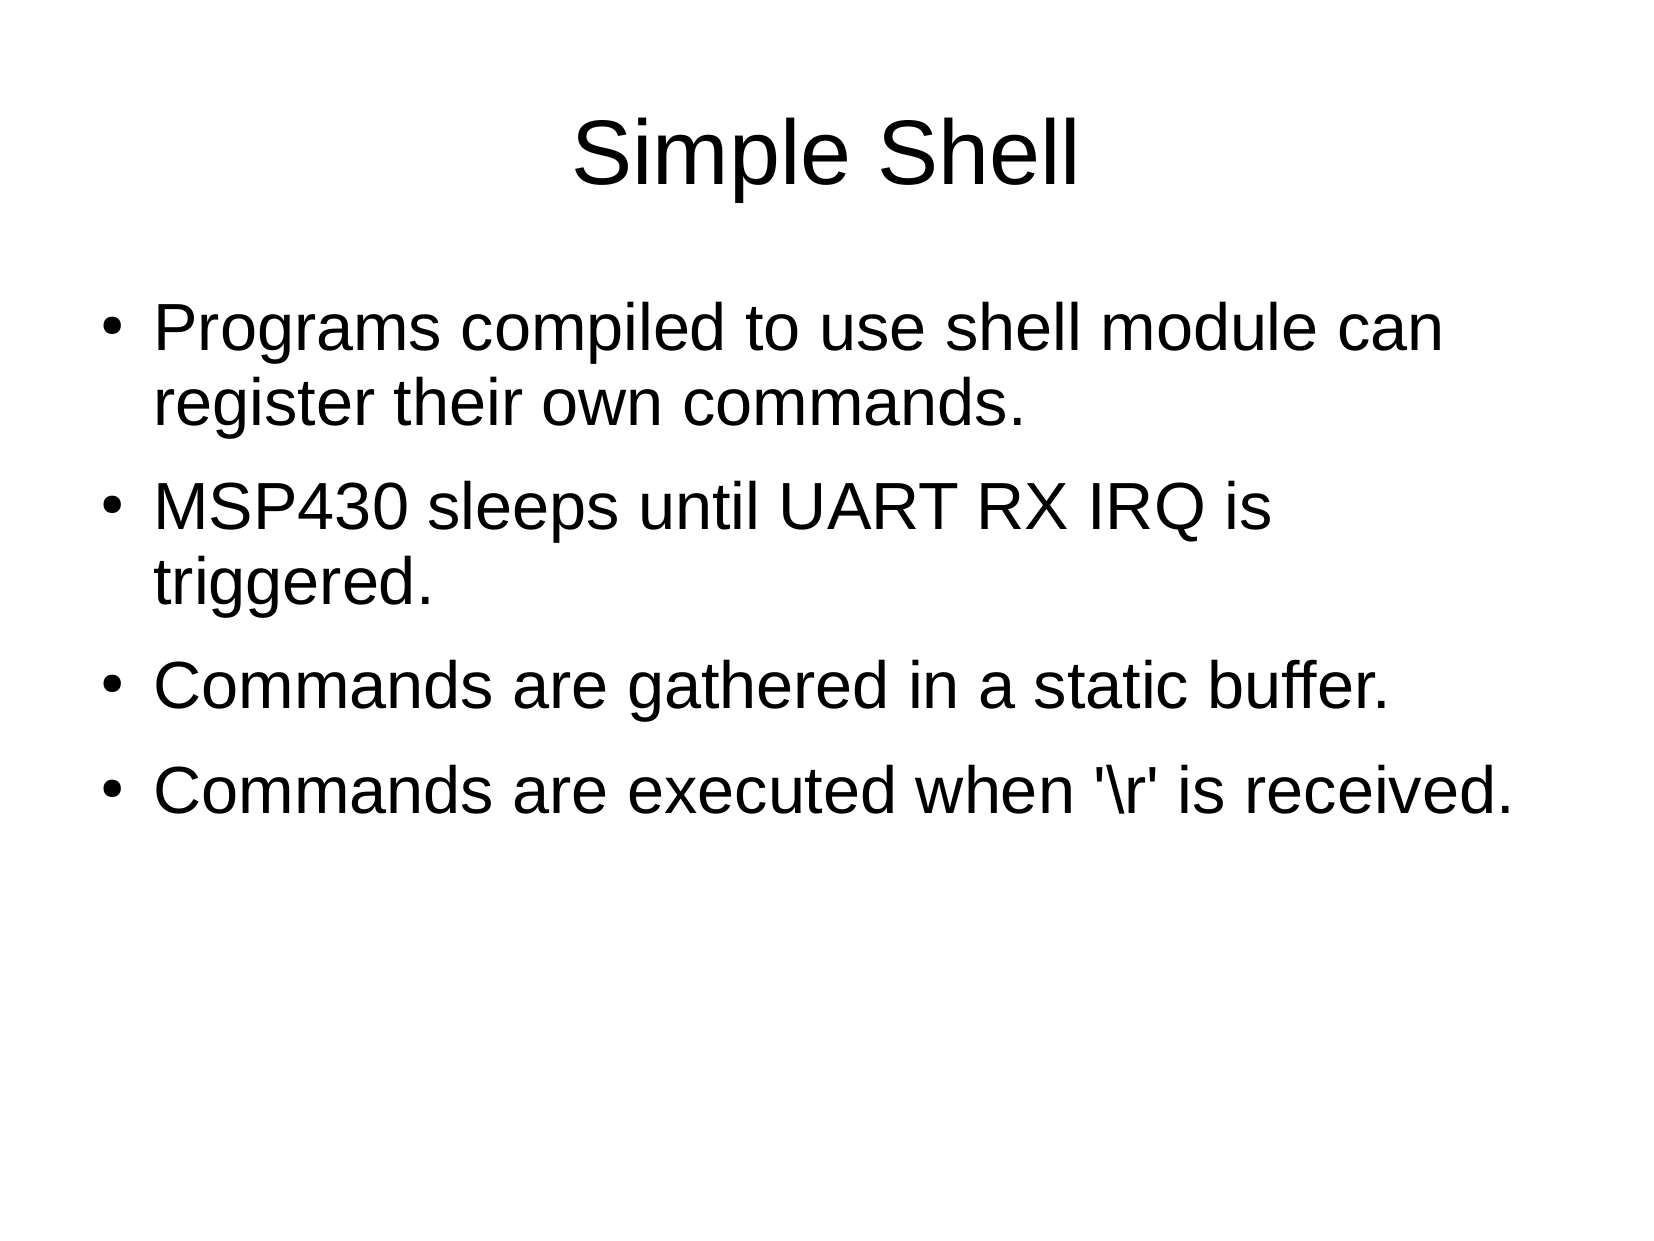

# Simple Shell
Programs compiled to use shell module can register their own commands.
MSP430 sleeps until UART RX IRQ is triggered.
Commands are gathered in a static buffer.
Commands are executed when '\r' is received.